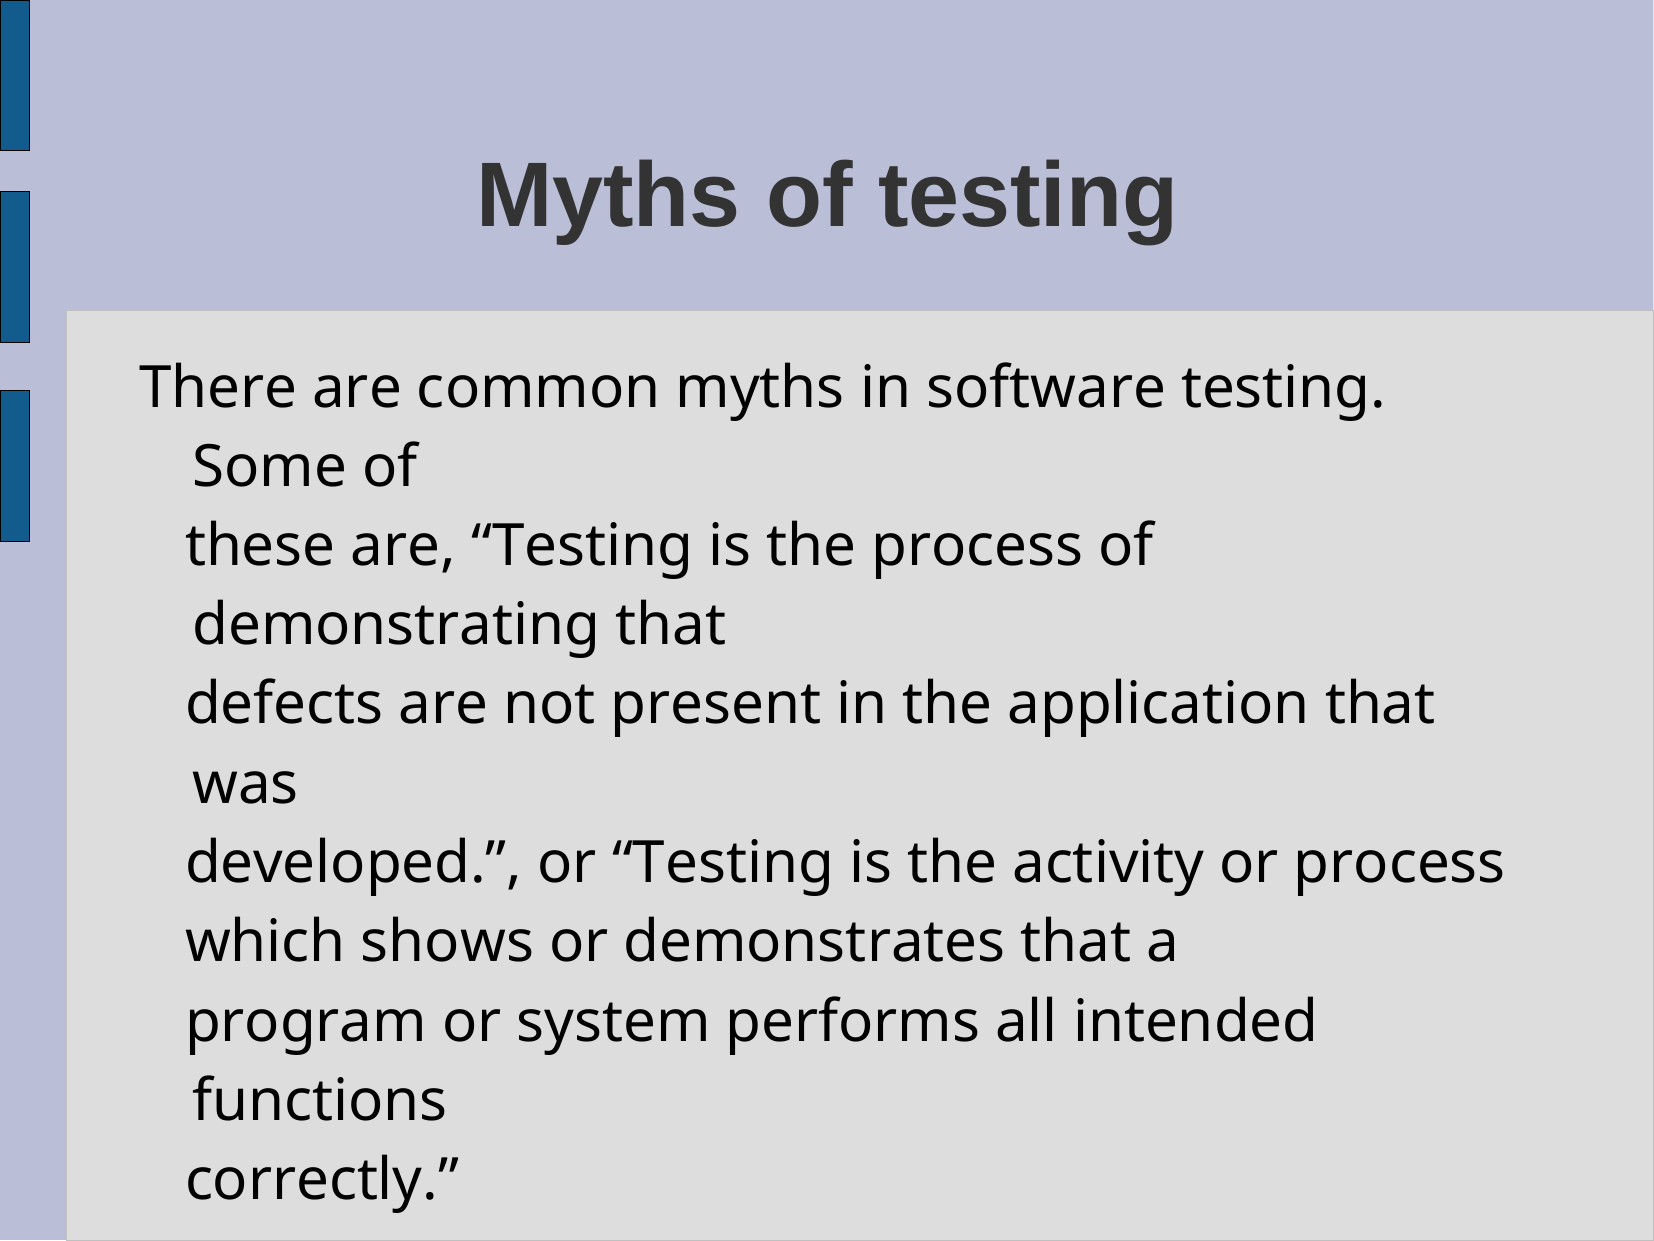

# Myths of testing
There are common myths in software testing. Some of
 these are, “Testing is the process of demonstrating that
 defects are not present in the application that was
 developed.”, or “Testing is the activity or process
 which shows or demonstrates that a
 program or system performs all intended functions
 correctly.”